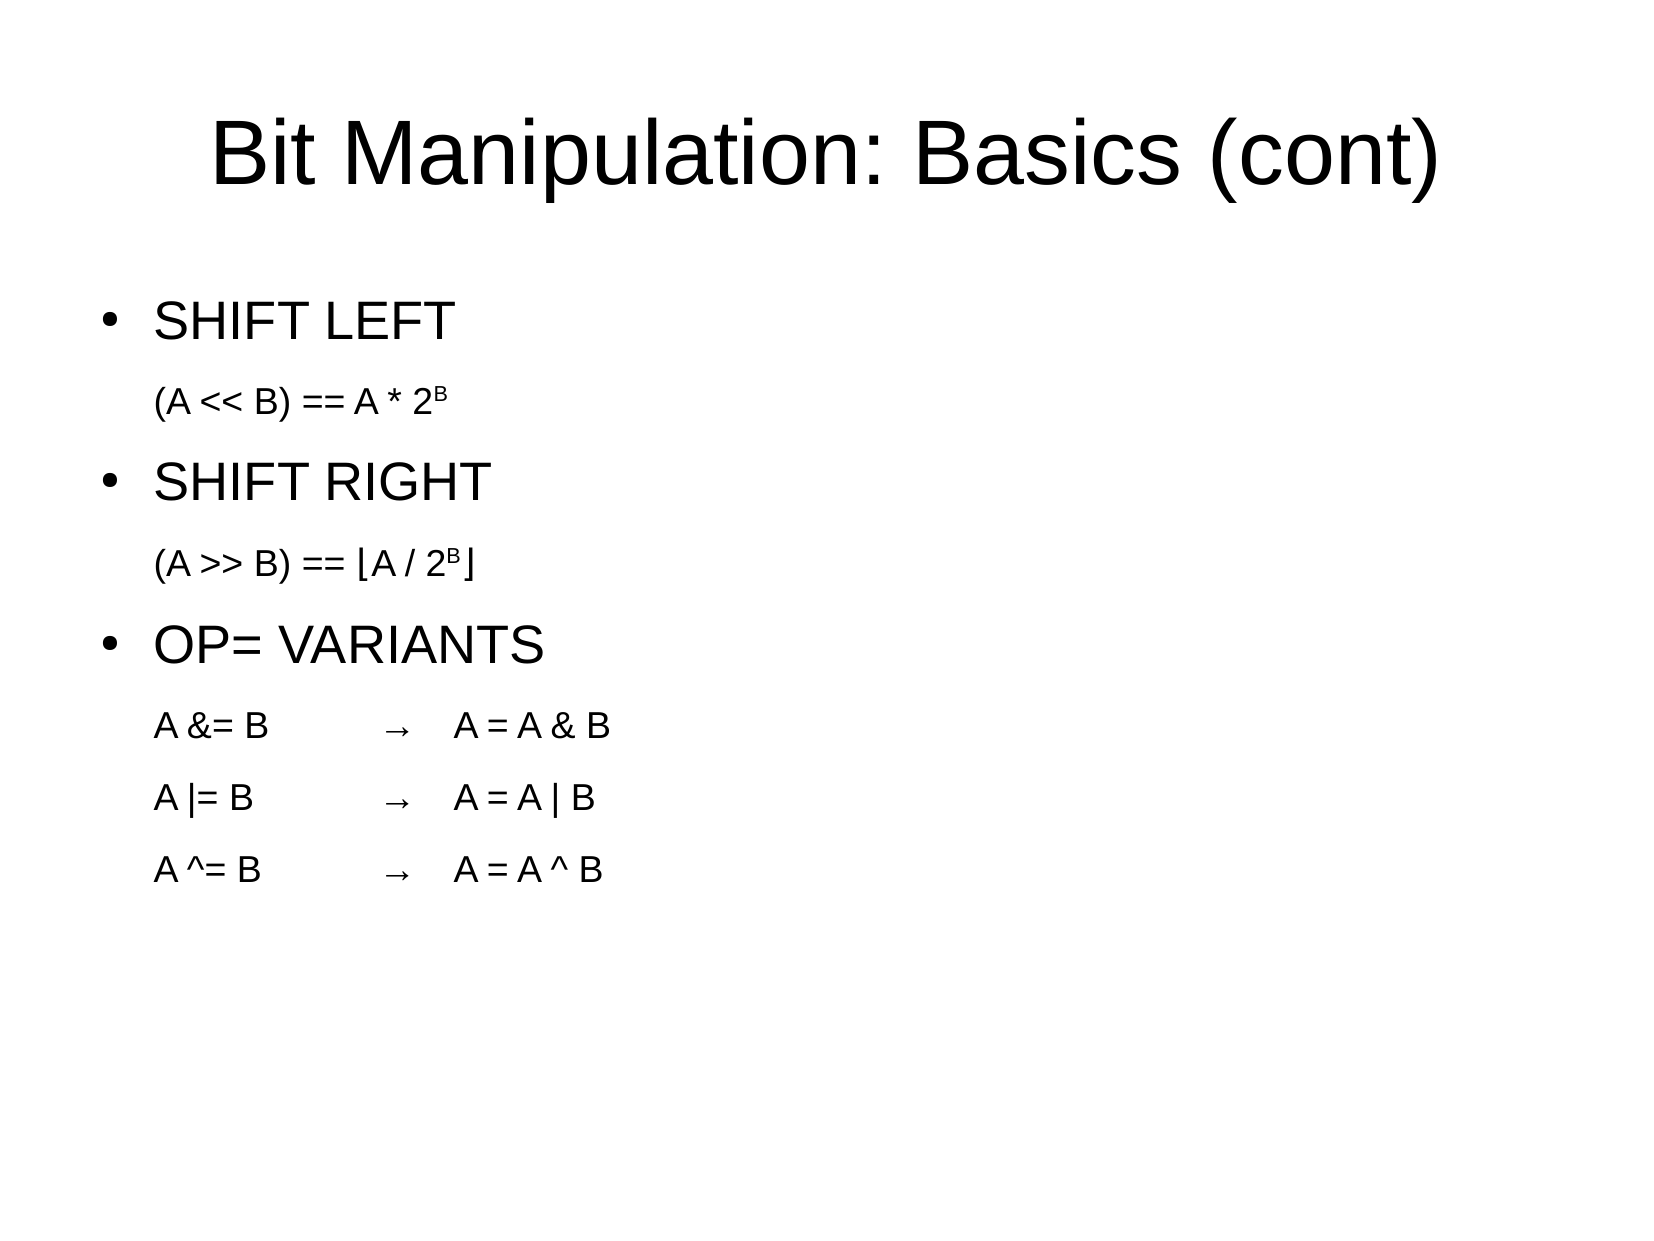

# Bit Manipulation: Basics (cont)
SHIFT LEFT
(A << B) == A * 2B
SHIFT RIGHT
(A >> B) == ⌊A / 2B⌋
OP= VARIANTS
A &= B		→	A = A & B
A |= B		→	A = A | B
A ^= B		→	A = A ^ B